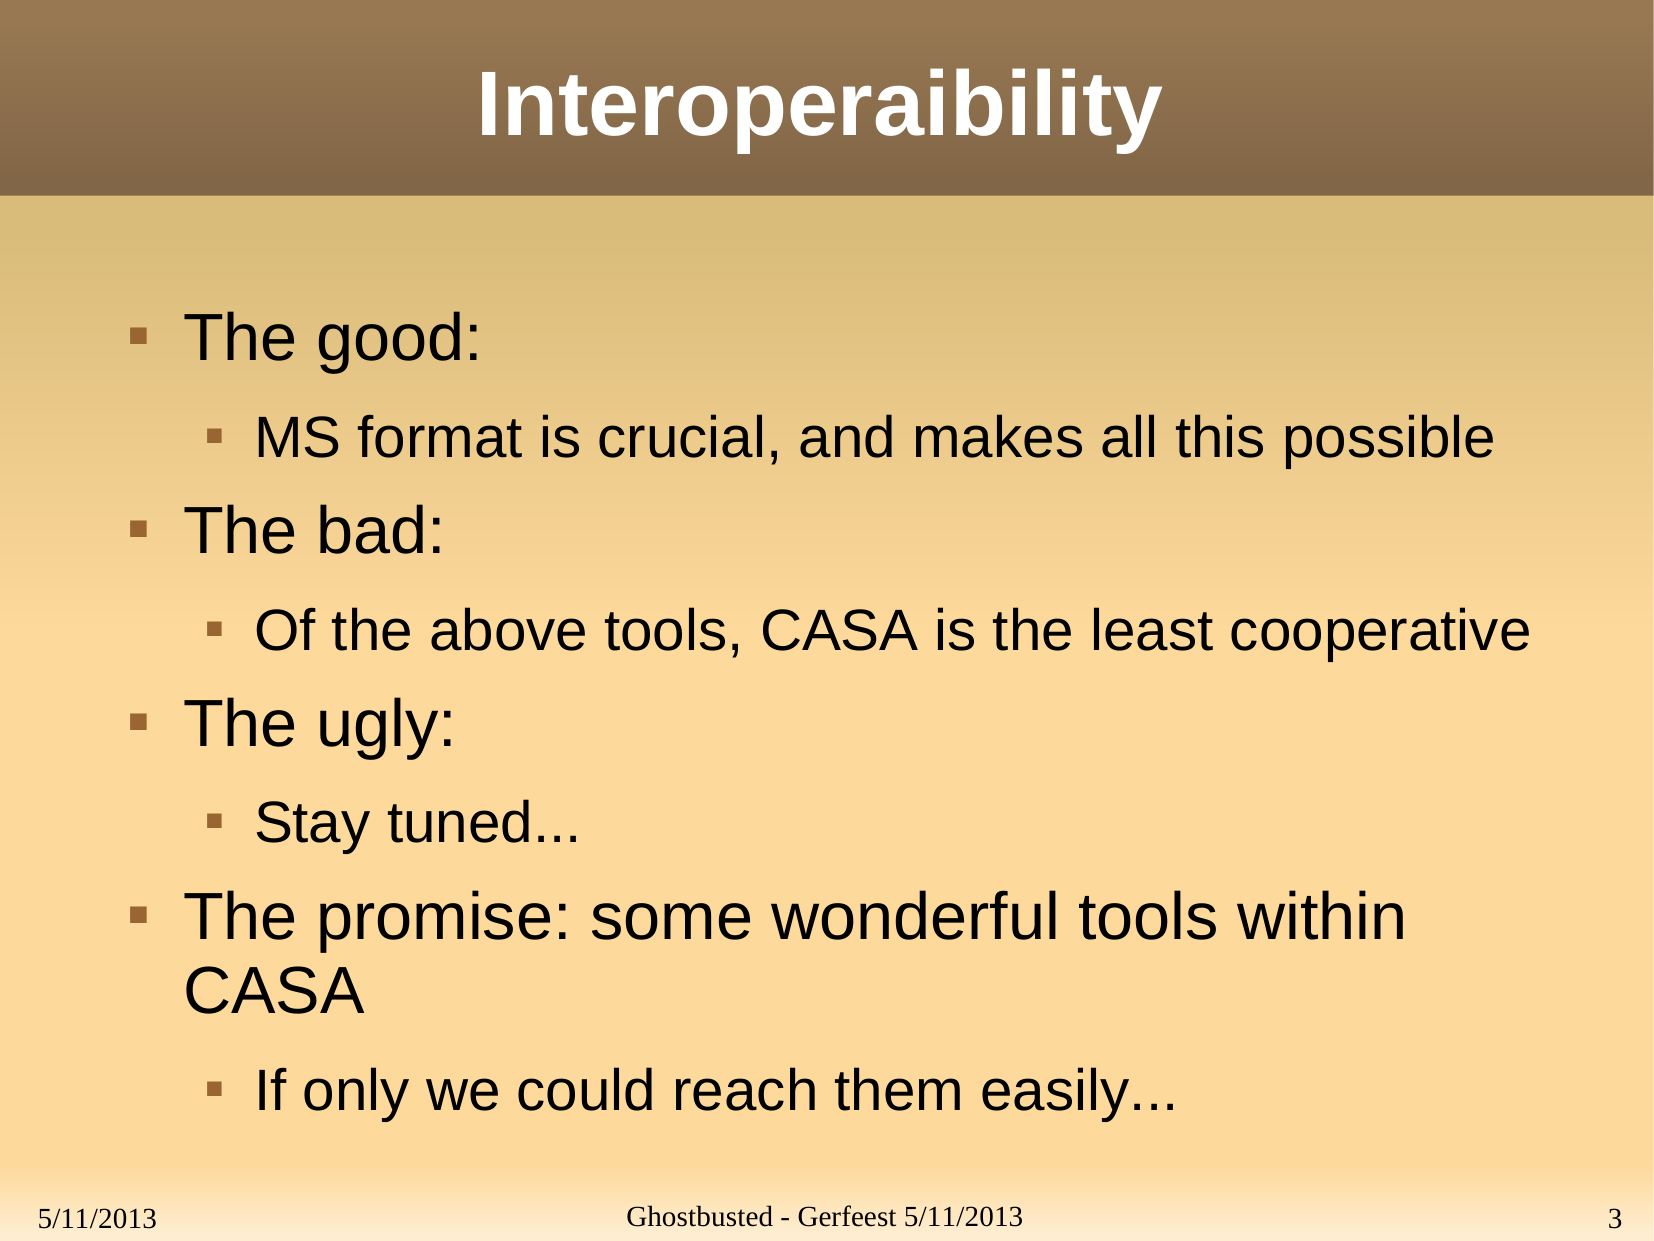

# Interoperaibility
The good:
MS format is crucial, and makes all this possible
The bad:
Of the above tools, CASA is the least cooperative
The ugly:
Stay tuned...
The promise: some wonderful tools within CASA
If only we could reach them easily...
Ghostbusted - Gerfeest 5/11/2013
5/11/2013
3